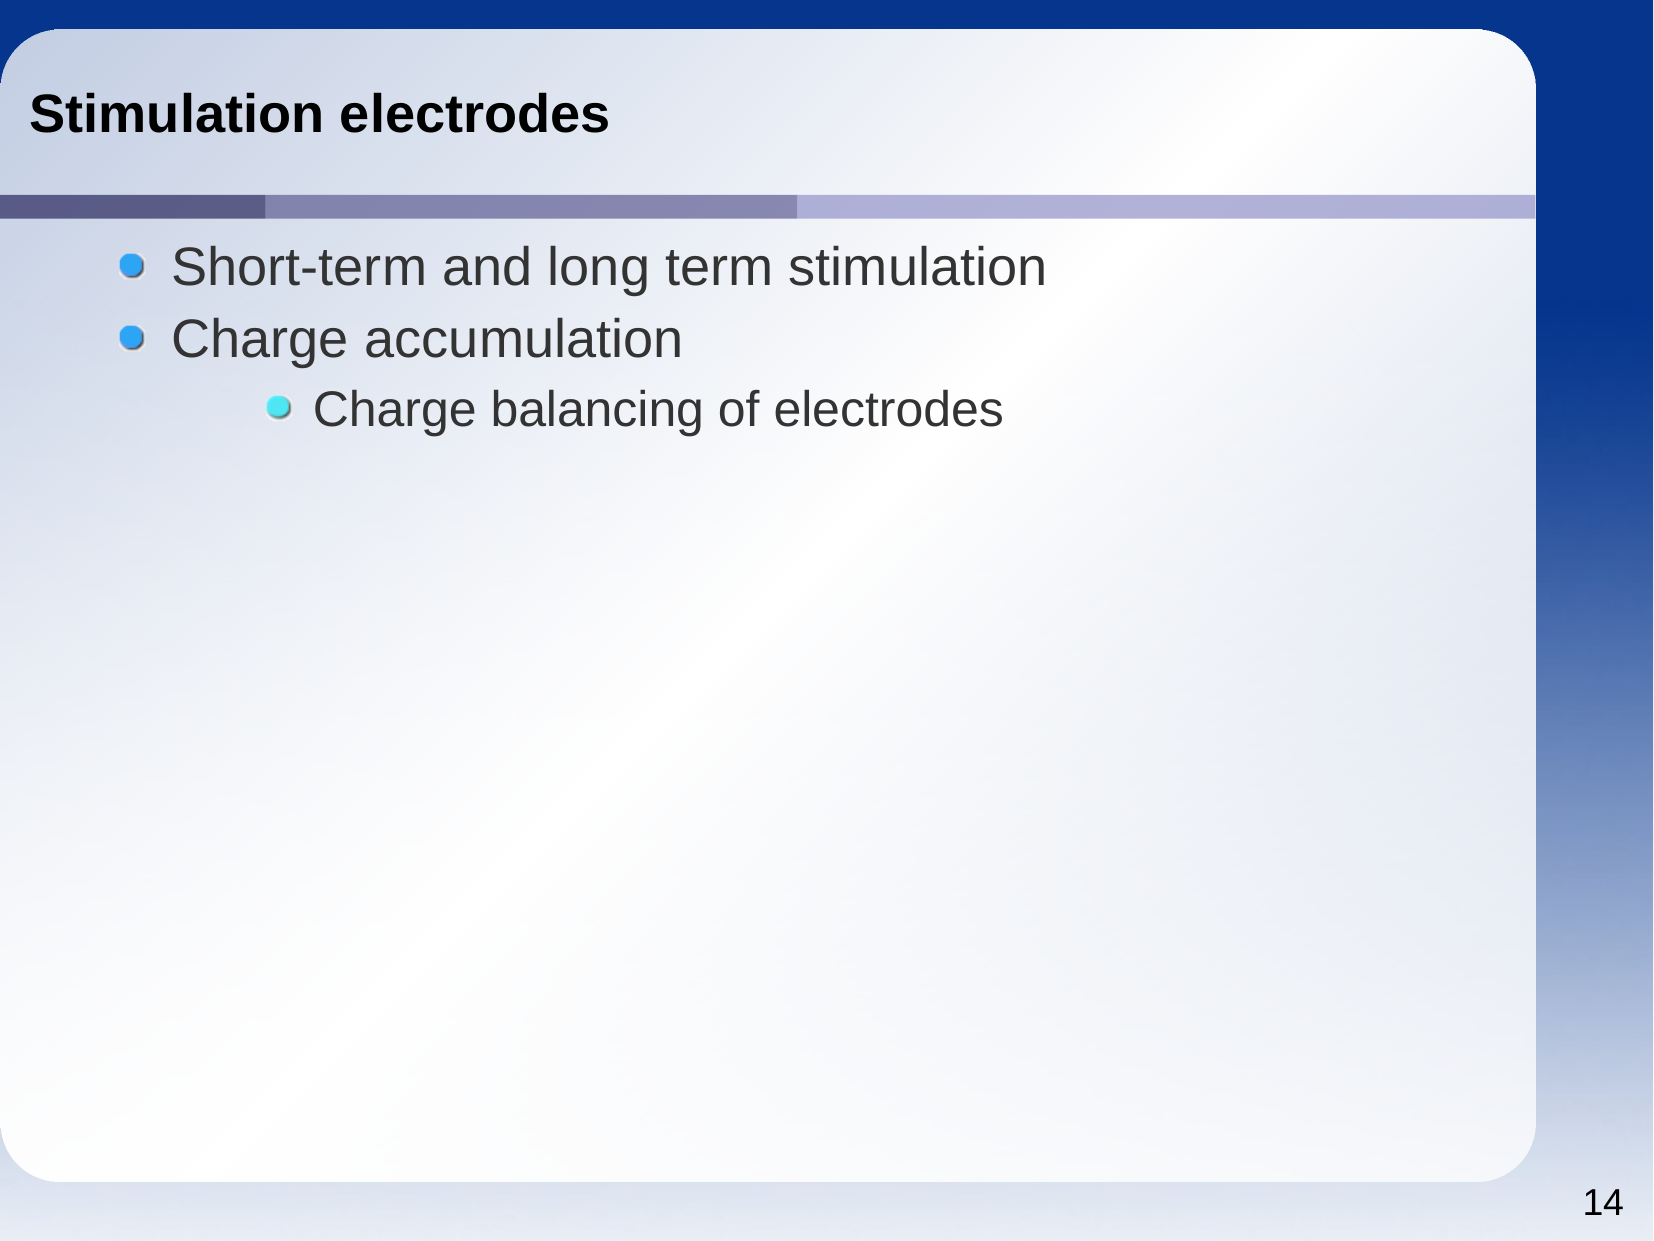

# Stimulation electrodes
Short-term and long term stimulation
Charge accumulation
Charge balancing of electrodes
14